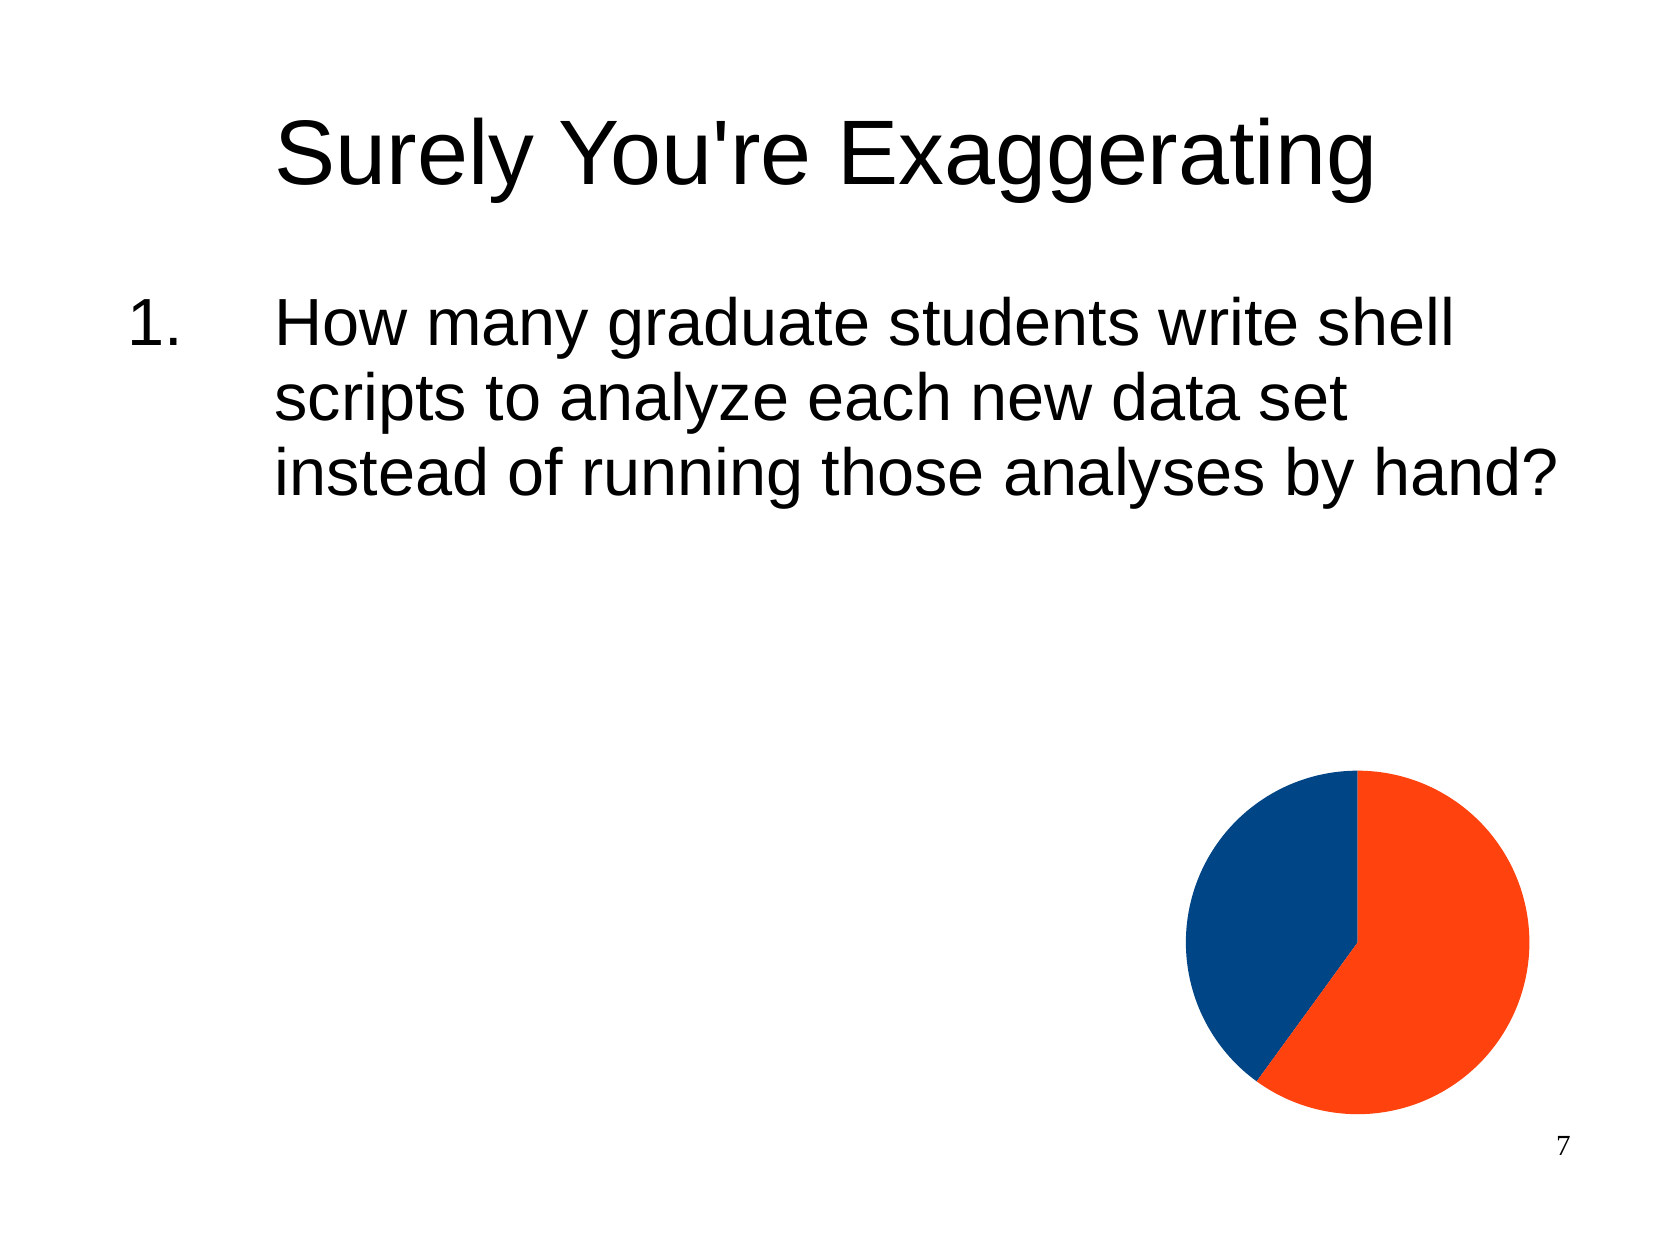

# Surely You're Exaggerating
1.		How many graduate students write shell
		scripts to analyze each new data set
		instead of running those analyses by hand?
### Chart
| Category | Row 1 |
|---|---|
| 1 | 40.0 |
| 2 | 60.0 |7